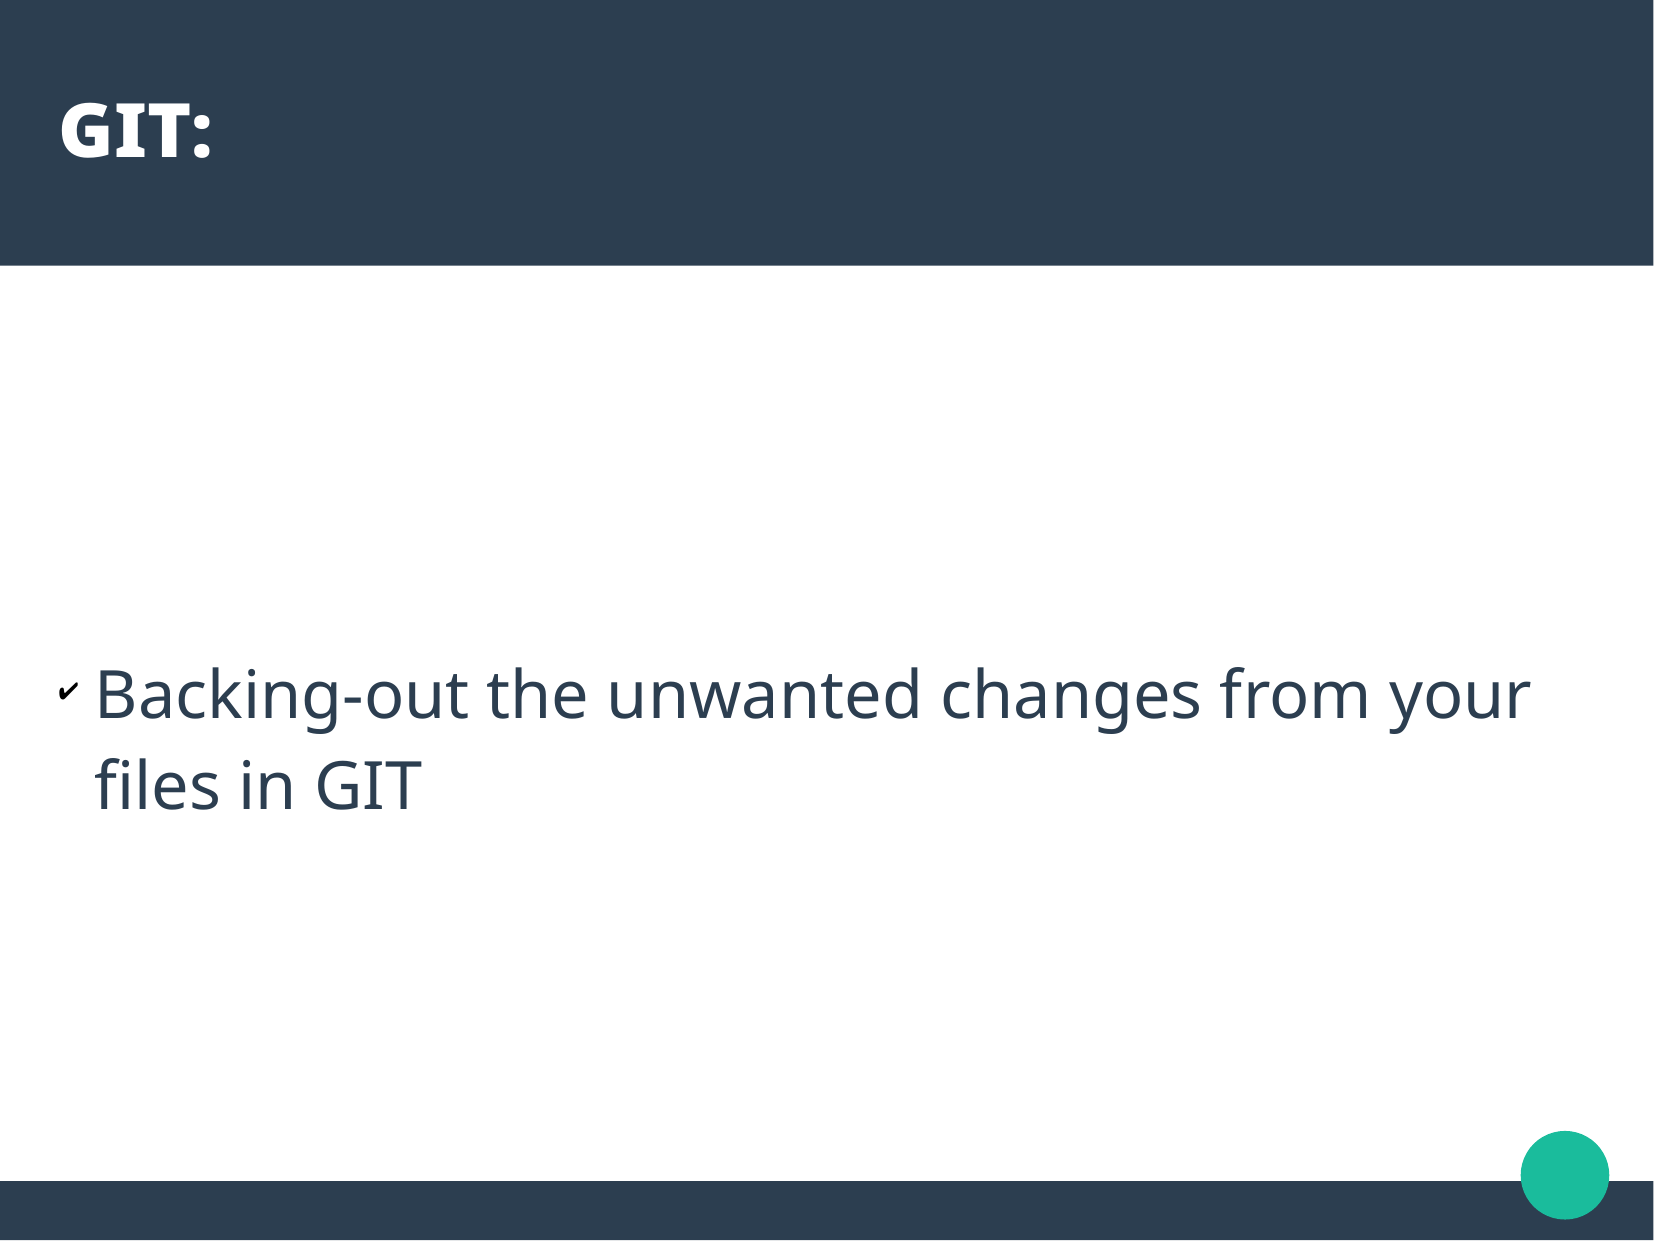

# GIT:
Backing-out the unwanted changes from your files in GIT